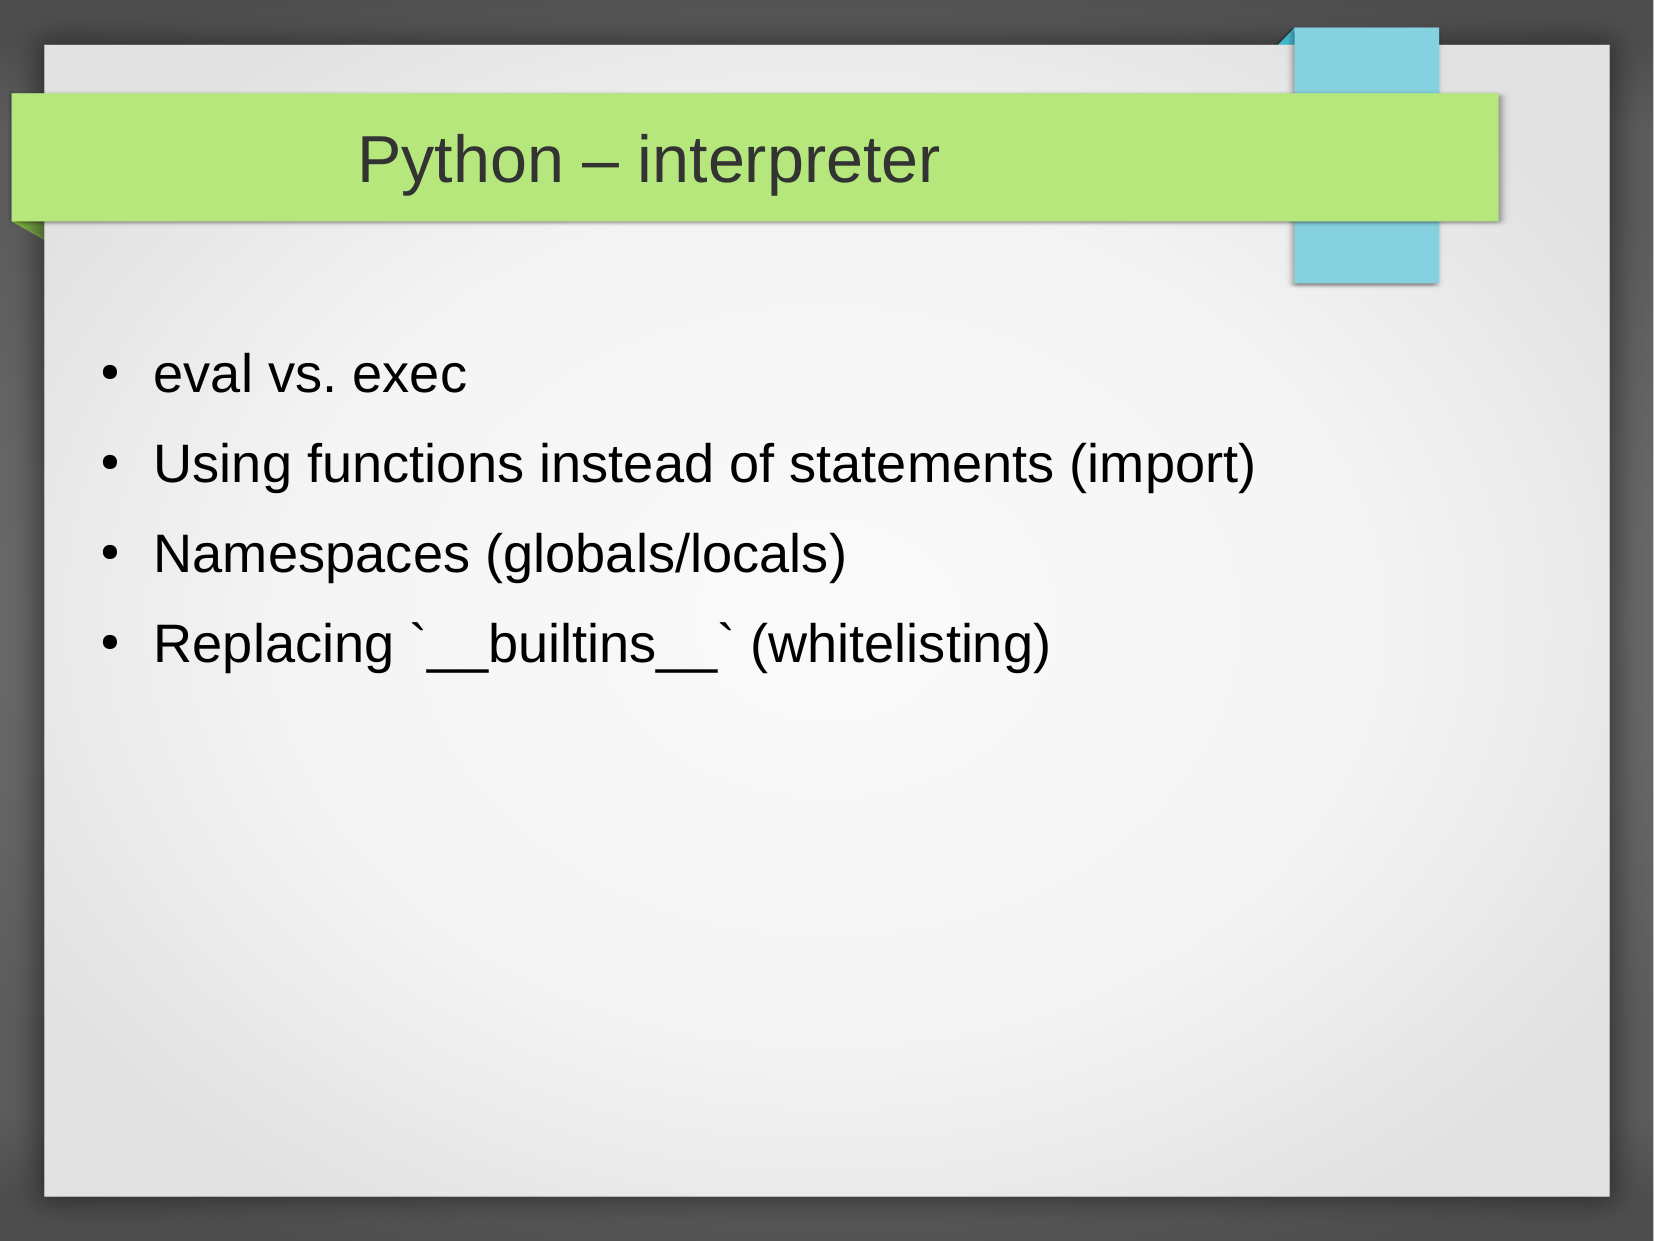

# Python – interpreter
eval vs. exec
Using functions instead of statements (import)
Namespaces (globals/locals)
Replacing `__builtins__` (whitelisting)